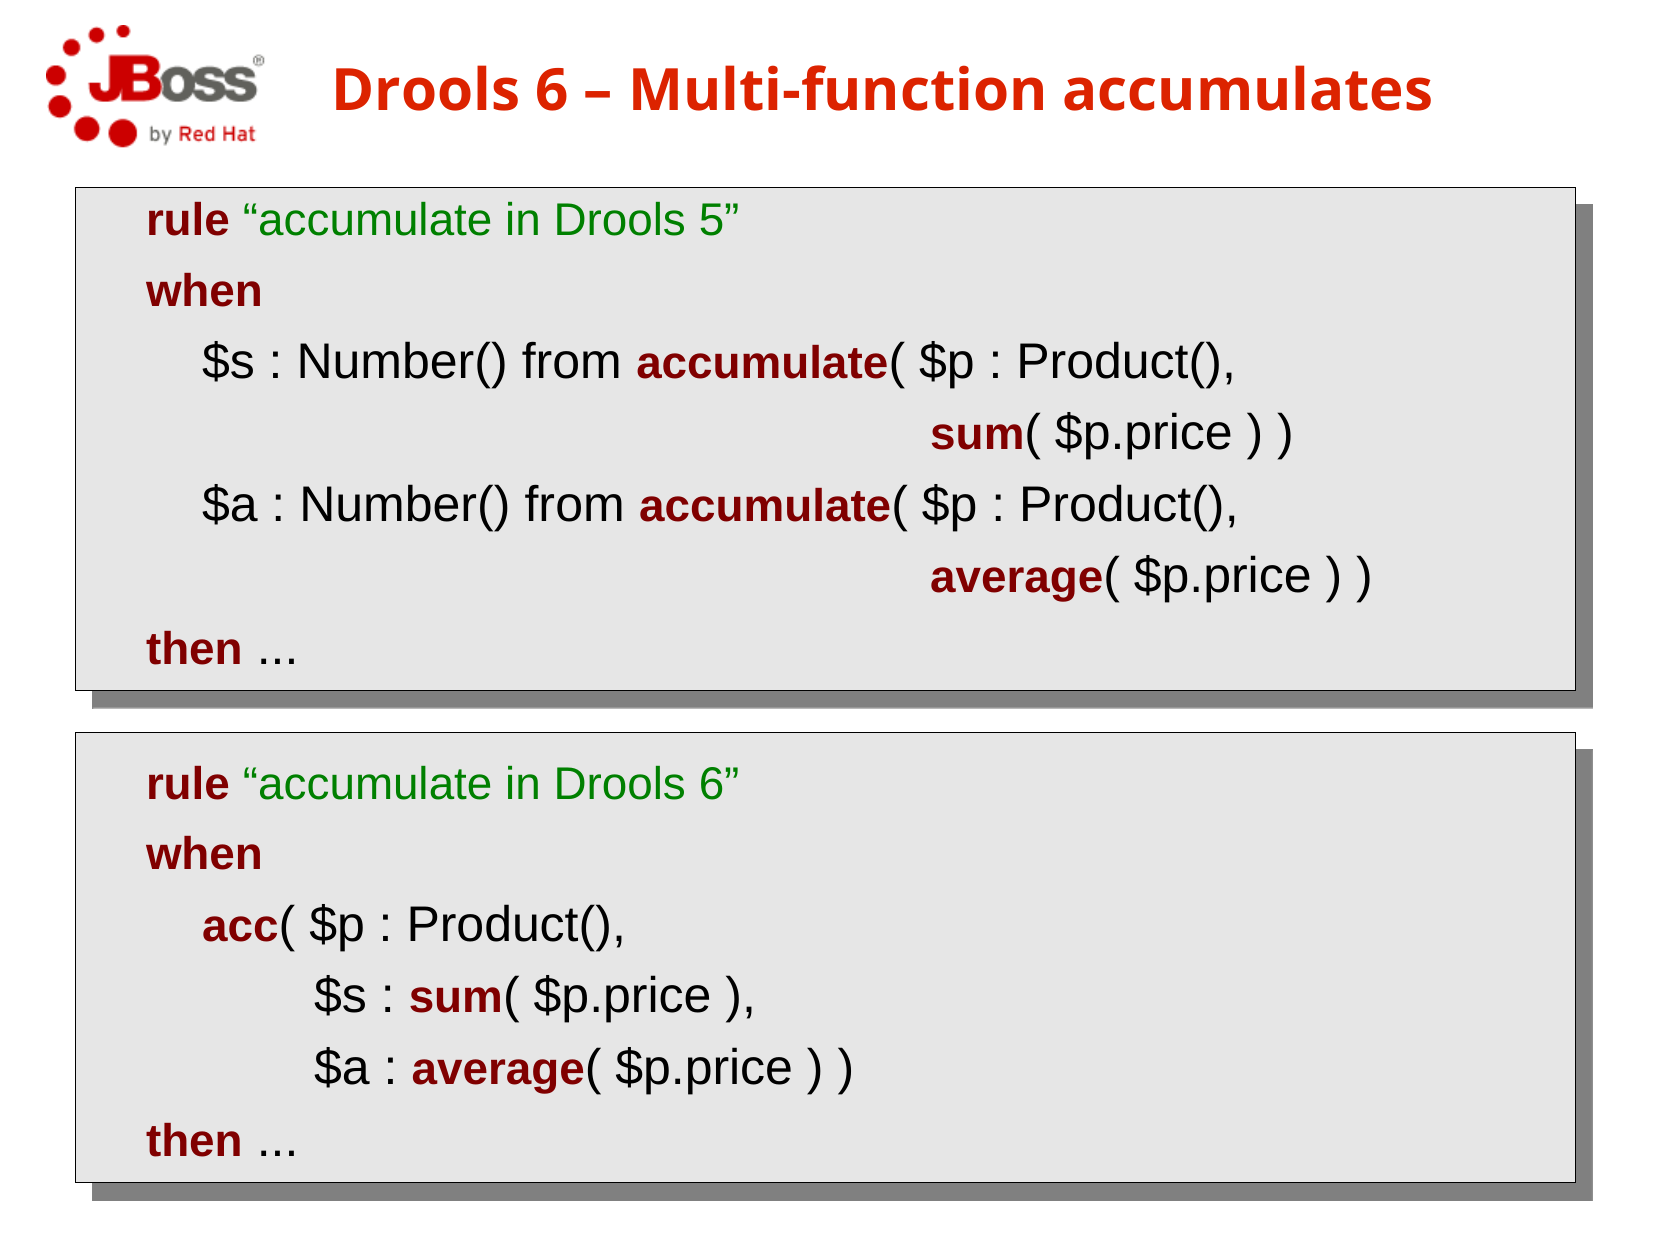

# Drools 6 – Multi-function accumulates
rule “accumulate in Drools 5”
when
 $s : Number() from accumulate( $p : Product(),
 sum( $p.price ) )
 $a : Number() from accumulate( $p : Product(),
 average( $p.price ) )
then ...
rule “accumulate in Drools 6”
when
 acc( $p : Product(),
 $s : sum( $p.price ),
 $a : average( $p.price ) )
then ...